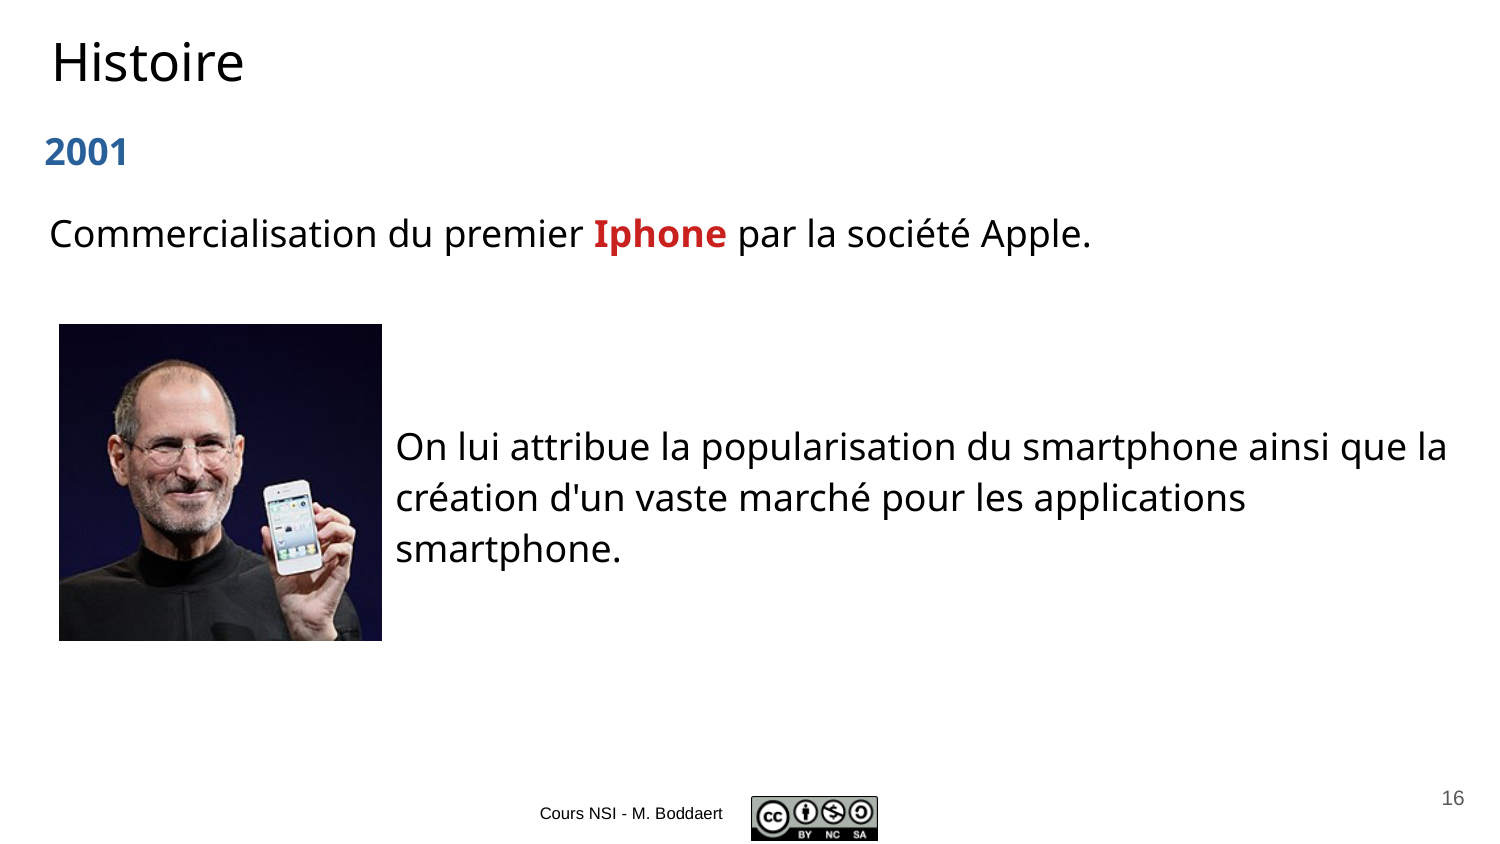

# Histoire
2001
Commercialisation du premier Iphone par la société Apple.
On lui attribue la popularisation du smartphone ainsi que la création d'un vaste marché pour les applications smartphone.